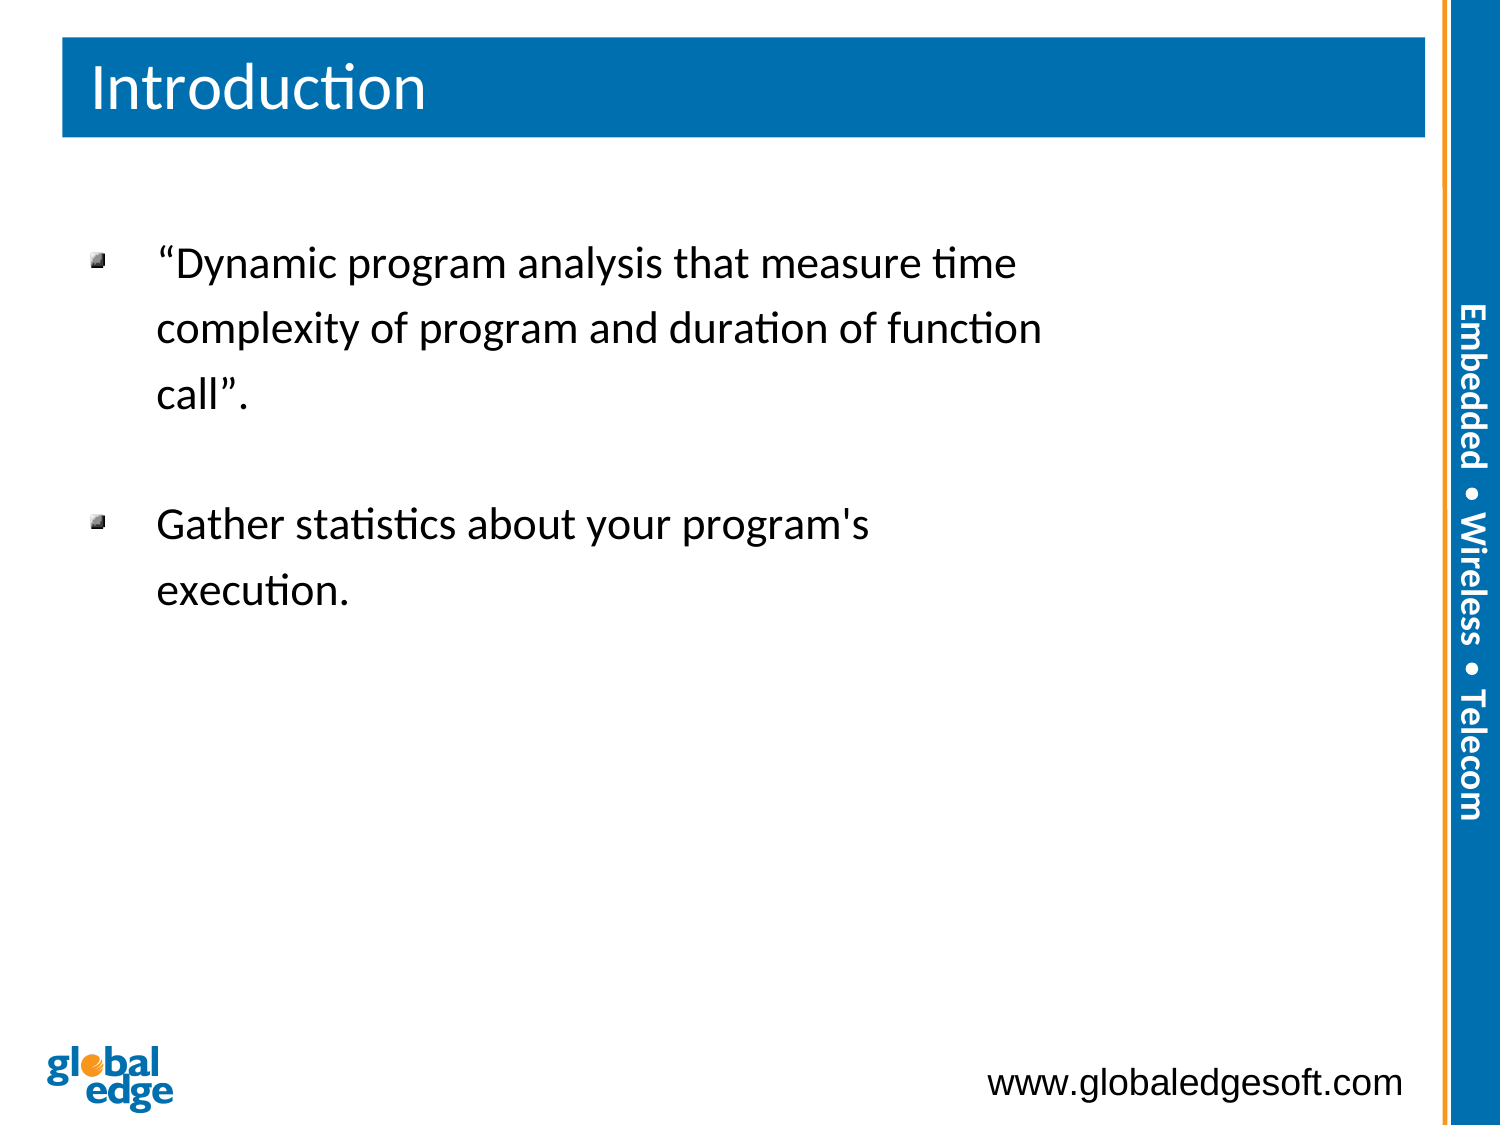

# Introduction
 “Dynamic program analysis that measure time
 complexity of program and duration of function
 call”.
 Gather statistics about your program's
 execution.